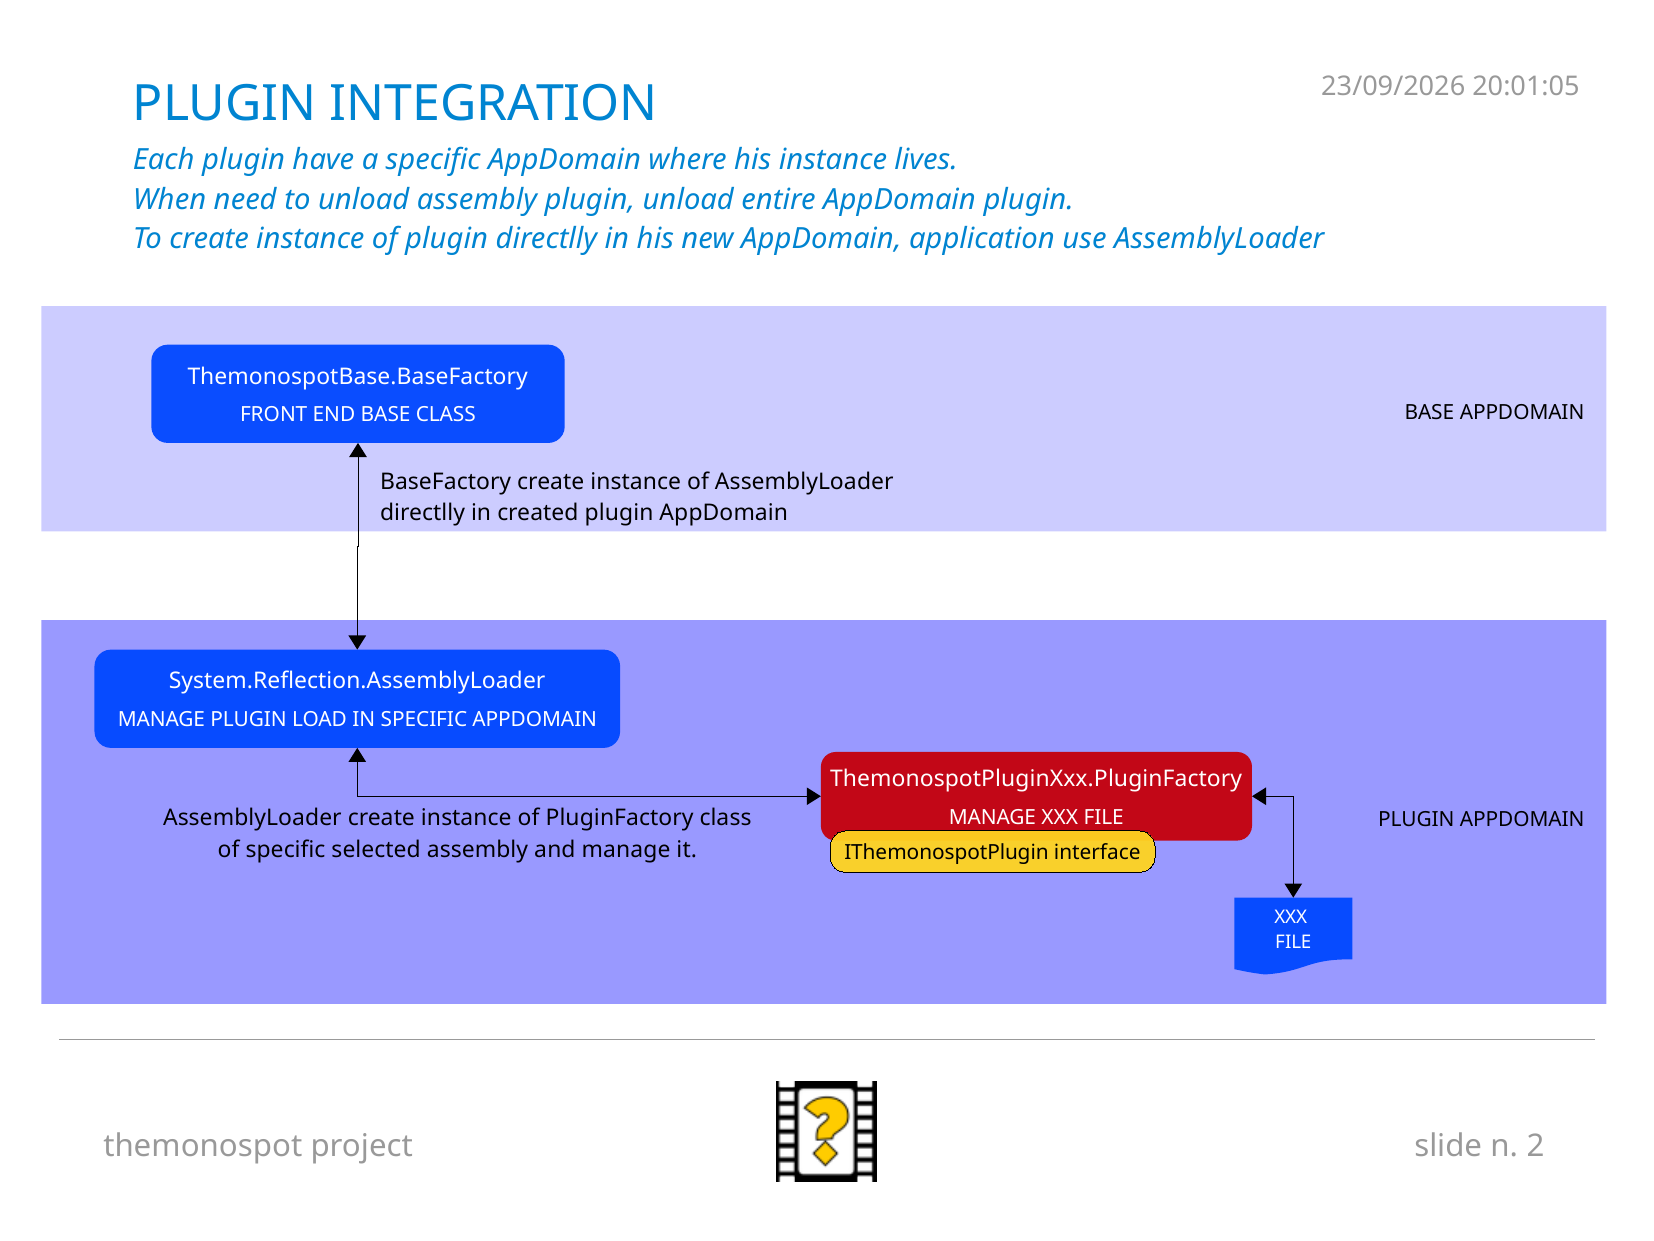

PLUGIN INTEGRATION
Each plugin have a specific AppDomain where his instance lives.
When need to unload assembly plugin, unload entire AppDomain plugin.
To create instance of plugin directlly in his new AppDomain, application use AssemblyLoader
ThemonospotBase.BaseFactory
FRONT END BASE CLASS
BASE APPDOMAIN
BaseFactory create instance of AssemblyLoader
directlly in created plugin AppDomain
System.Reflection.AssemblyLoader
MANAGE PLUGIN LOAD IN SPECIFIC APPDOMAIN
ThemonospotPluginXxx.PluginFactory
MANAGE XXX FILE
AssemblyLoader create instance of PluginFactory class of specific selected assembly and manage it.
PLUGIN APPDOMAIN
IThemonospotPlugin interface
XXX
FILE
themonospot project
slide n.
ThemonospotBaseException exception